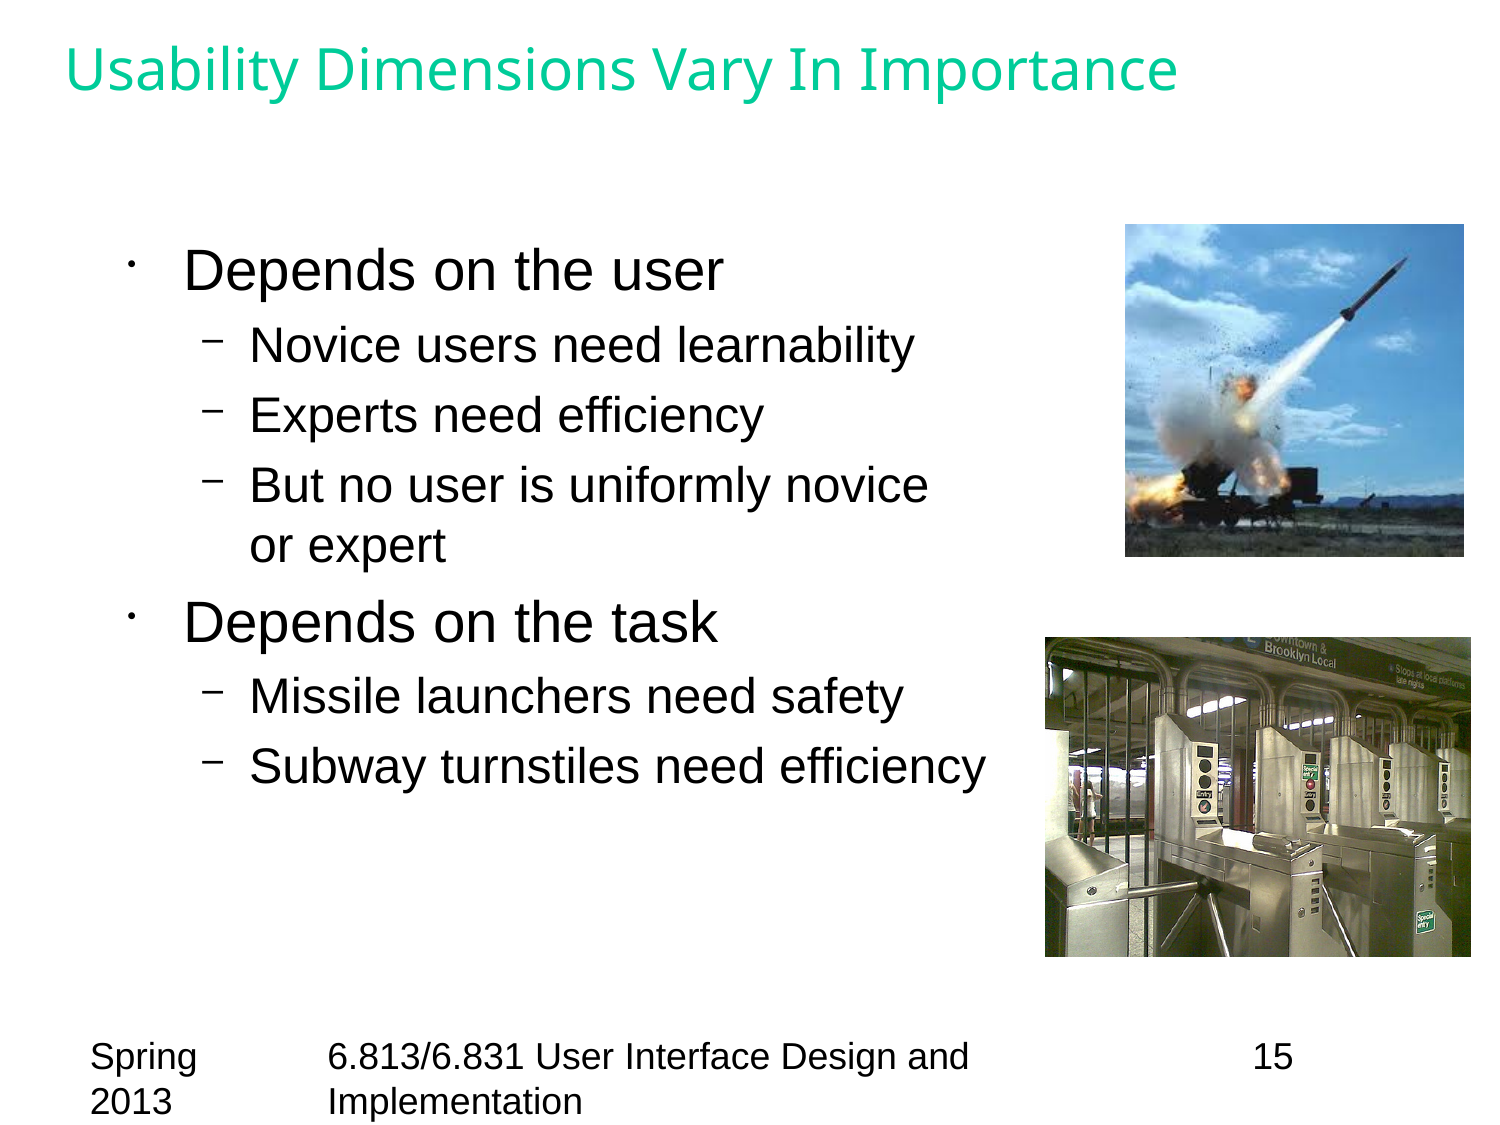

# Usability Dimensions Vary In Importance
Depends on the user
Novice users need learnability
Experts need efficiency
But no user is uniformly novice
or expert
Depends on the task
Missile launchers need safety
Subway turnstiles need efficiency
Spring 2013
6.813/6.831 User Interface Design and Implementation